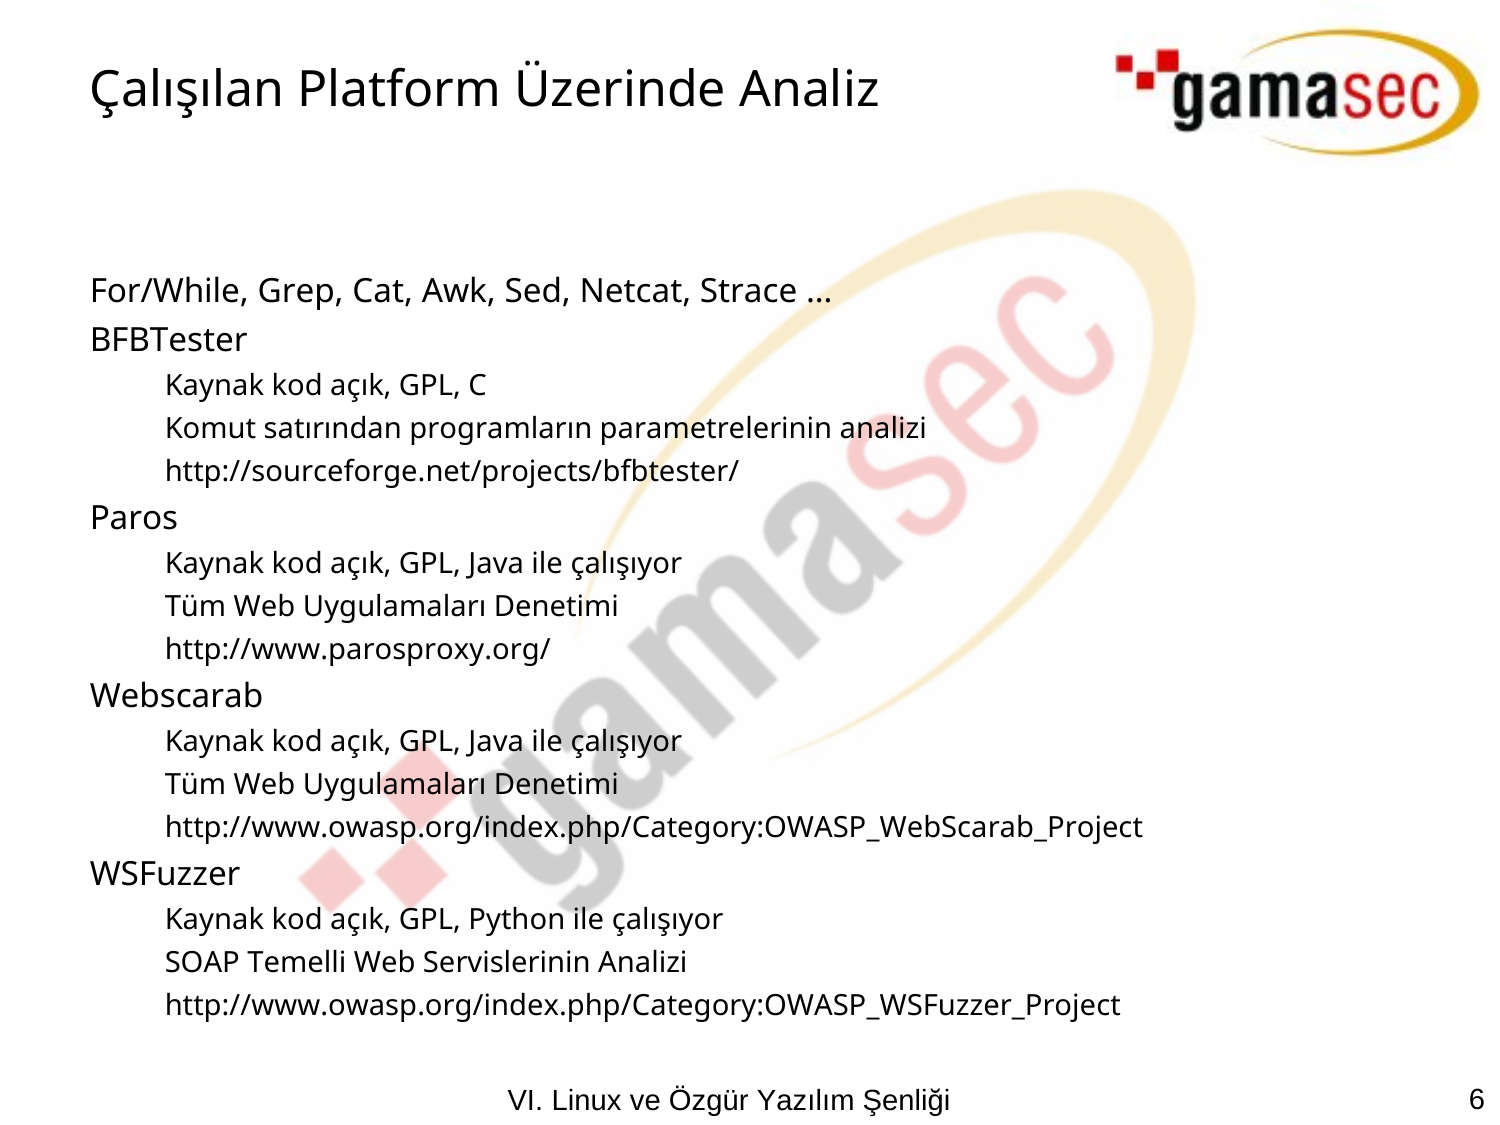

# Çalışılan Platform Üzerinde Analiz
For/While, Grep, Cat, Awk, Sed, Netcat, Strace …
BFBTester
Kaynak kod açık, GPL, C
Komut satırından programların parametrelerinin analizi
http://sourceforge.net/projects/bfbtester/
Paros
Kaynak kod açık, GPL, Java ile çalışıyor
Tüm Web Uygulamaları Denetimi
http://www.parosproxy.org/
Webscarab
Kaynak kod açık, GPL, Java ile çalışıyor
Tüm Web Uygulamaları Denetimi
http://www.owasp.org/index.php/Category:OWASP_WebScarab_Project
WSFuzzer
Kaynak kod açık, GPL, Python ile çalışıyor
SOAP Temelli Web Servislerinin Analizi
http://www.owasp.org/index.php/Category:OWASP_WSFuzzer_Project
6